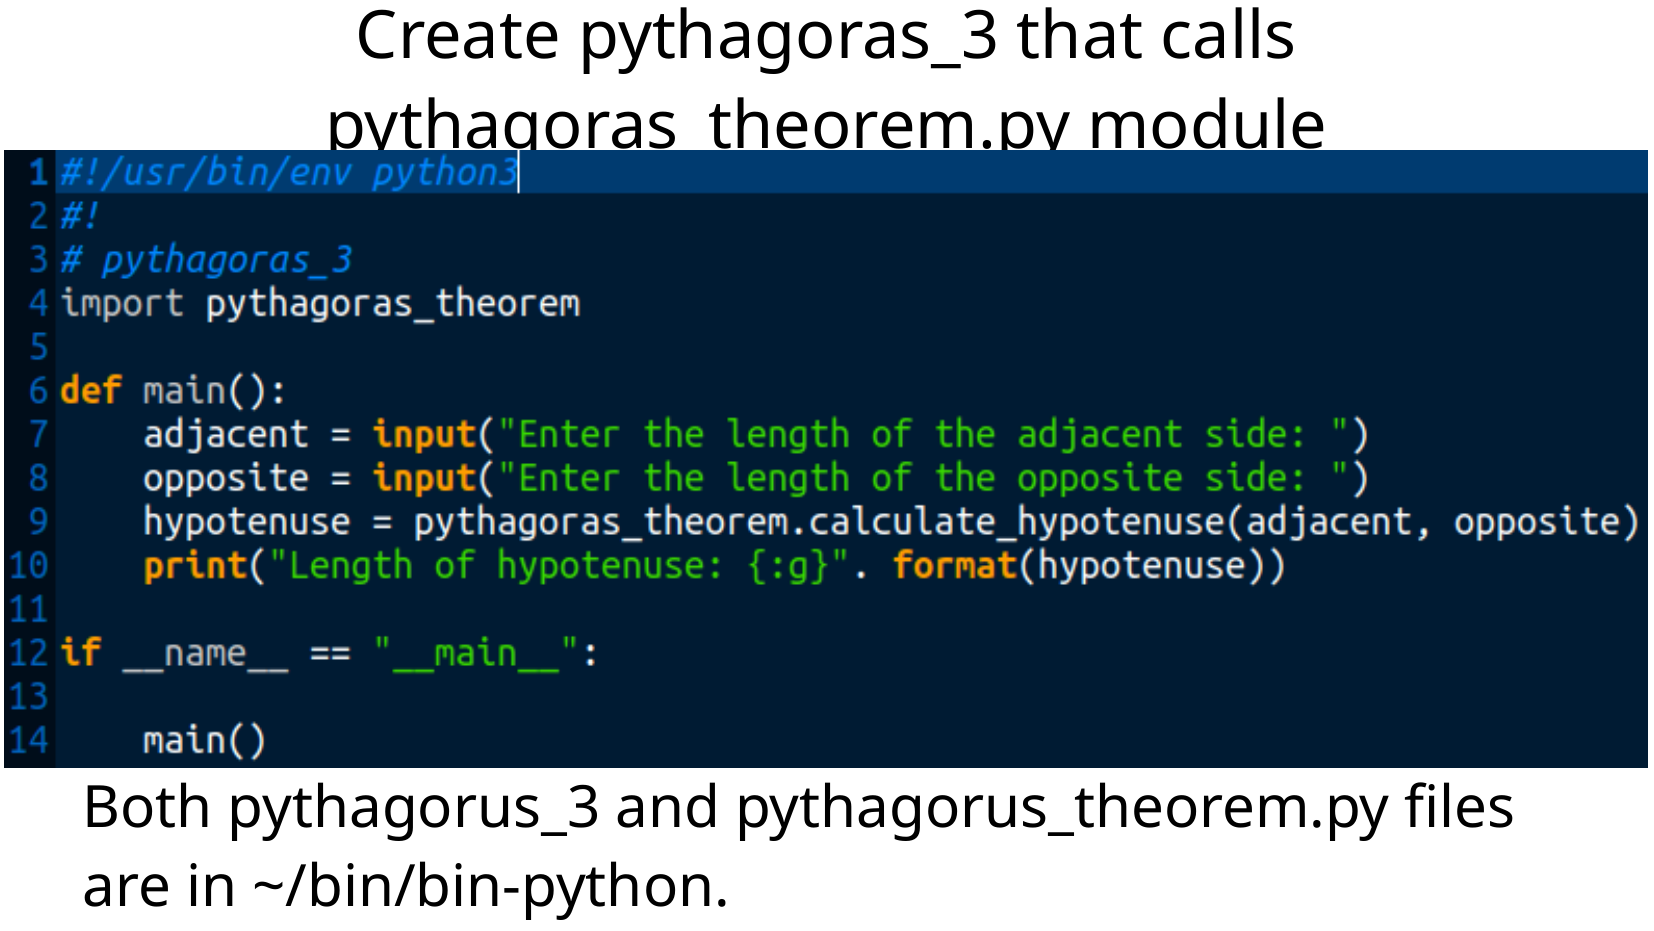

# Create pythagoras_3 that calls pythagoras_theorem.py module
Both pythagorus_3 and pythagorus_theorem.py files are in ~/bin/bin-python.